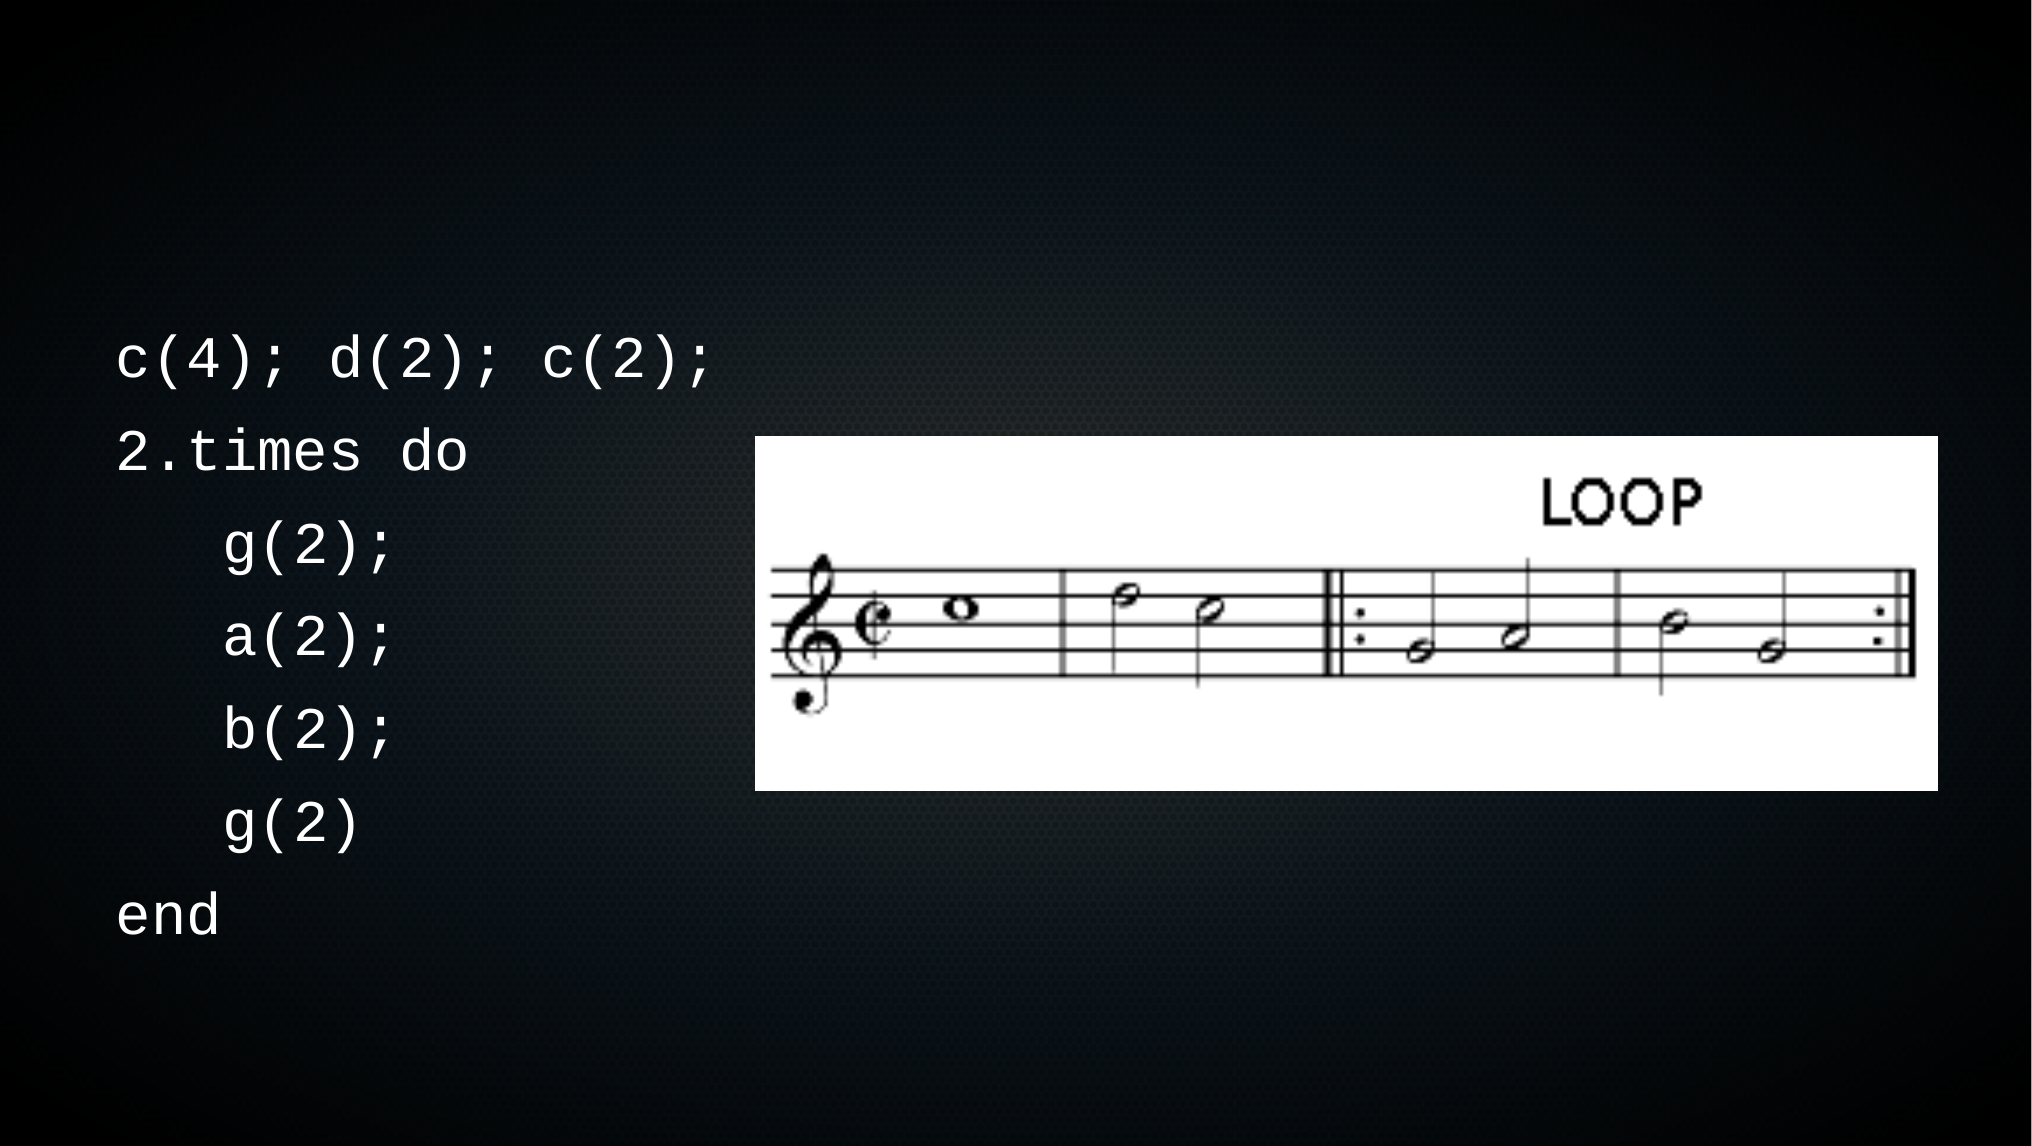

# c(4); d(2); c(2);
2.times do
 g(2);
 a(2);
 b(2);
 g(2)
end